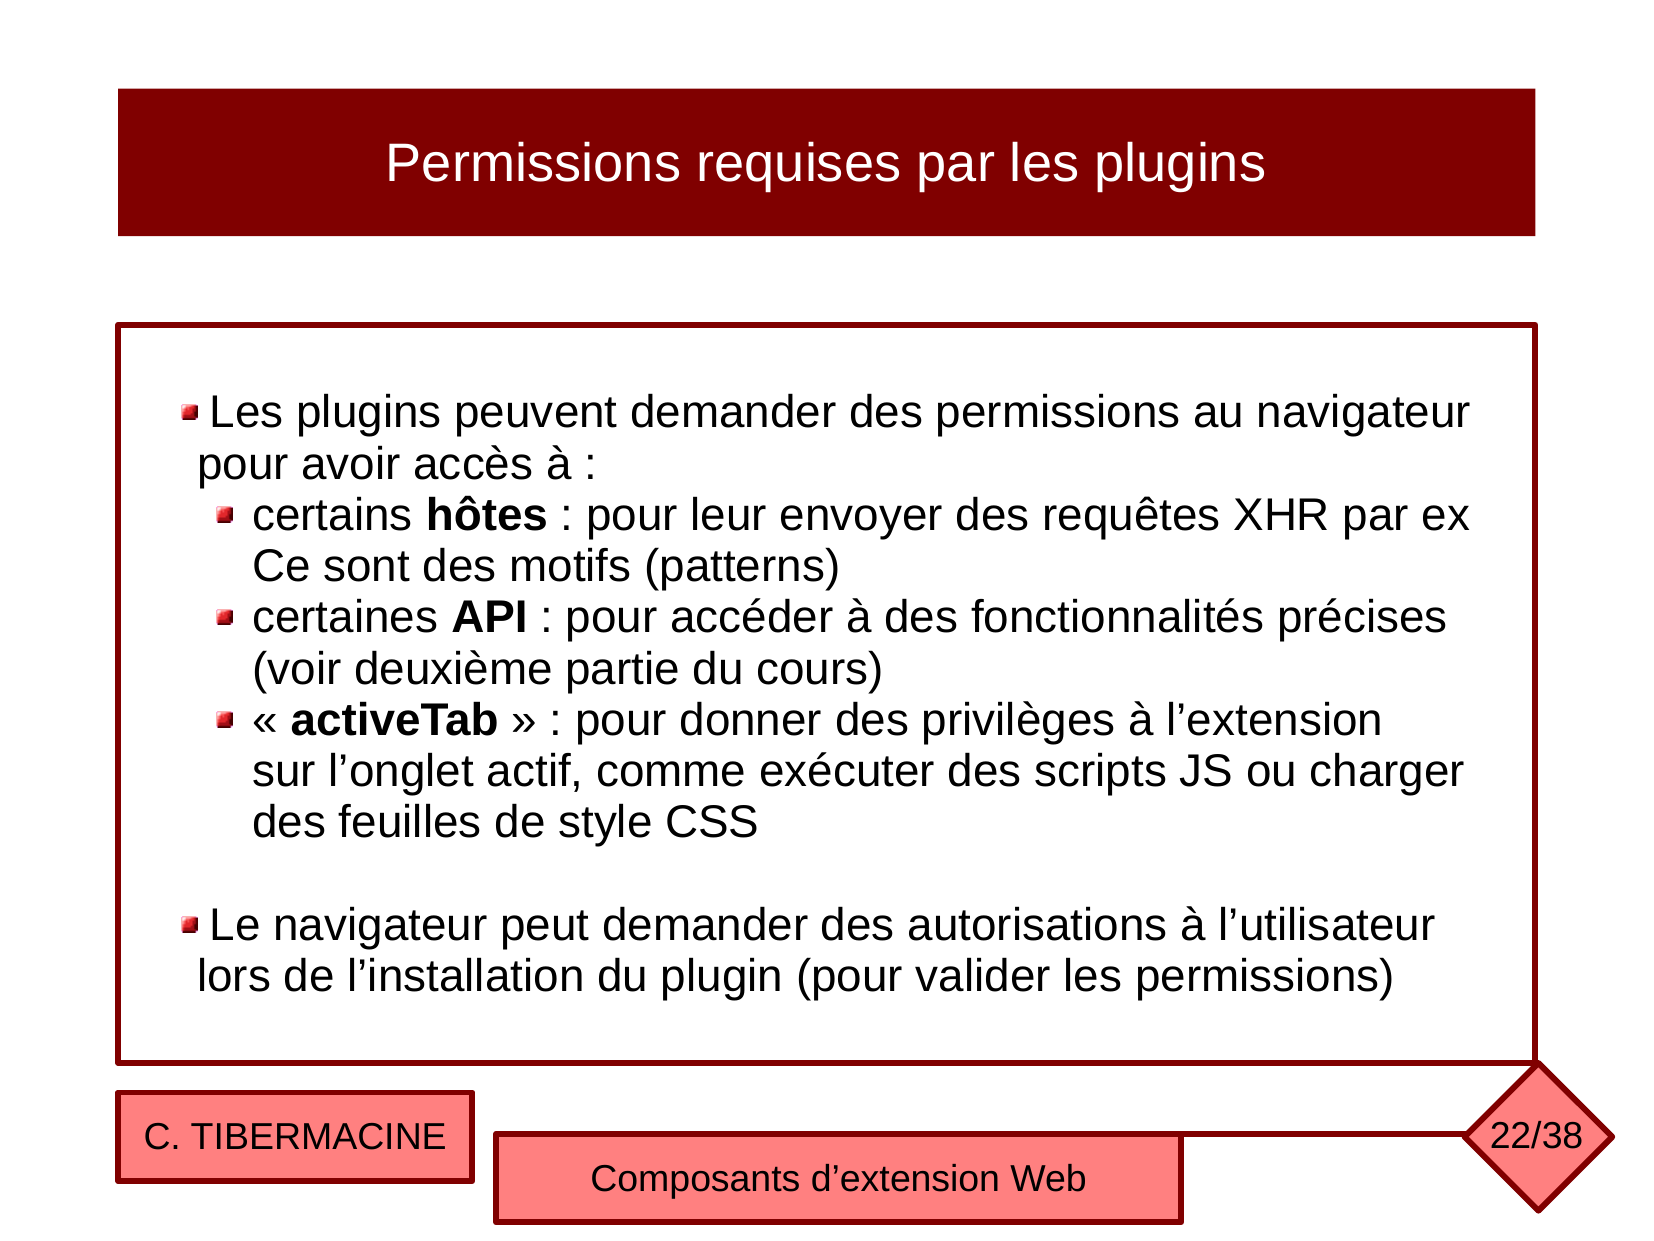

Permissions requises par les plugins
 Les plugins peuvent demander des permissions au navigateur
pour avoir accès à :
certains hôtes : pour leur envoyer des requêtes XHR par ex
Ce sont des motifs (patterns)
certaines API : pour accéder à des fonctionnalités précises
(voir deuxième partie du cours)
« activeTab » : pour donner des privilèges à l’extension
sur l’onglet actif, comme exécuter des scripts JS ou charger
des feuilles de style CSS
 Le navigateur peut demander des autorisations à l’utilisateur
lors de l’installation du plugin (pour valider les permissions)
C. TIBERMACINE
Composants d’extension Web